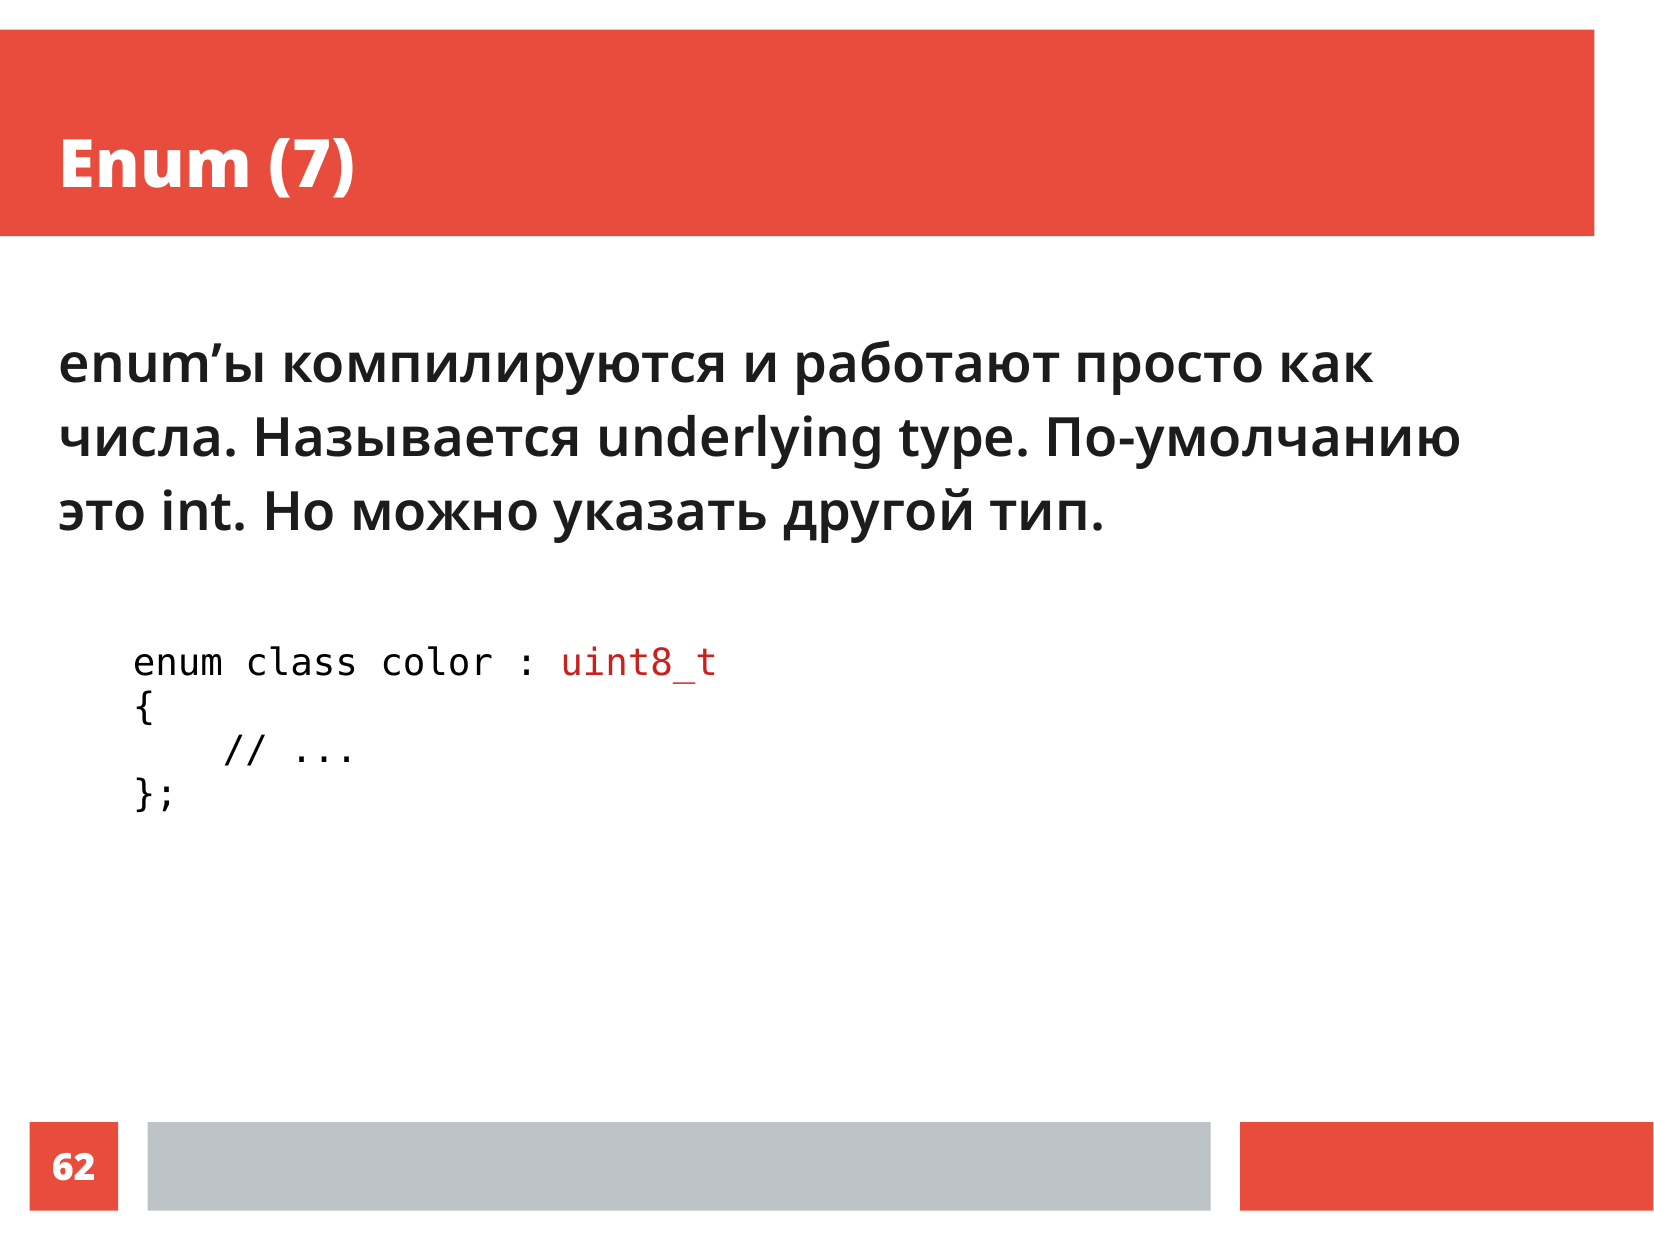

# Enum (7)
enum’ы компилируются и работают просто как числа. Называется underlying type. По-умолчанию это int. Но можно указать другой тип.
enum class color : uint8_t
{
 // ...
};
62